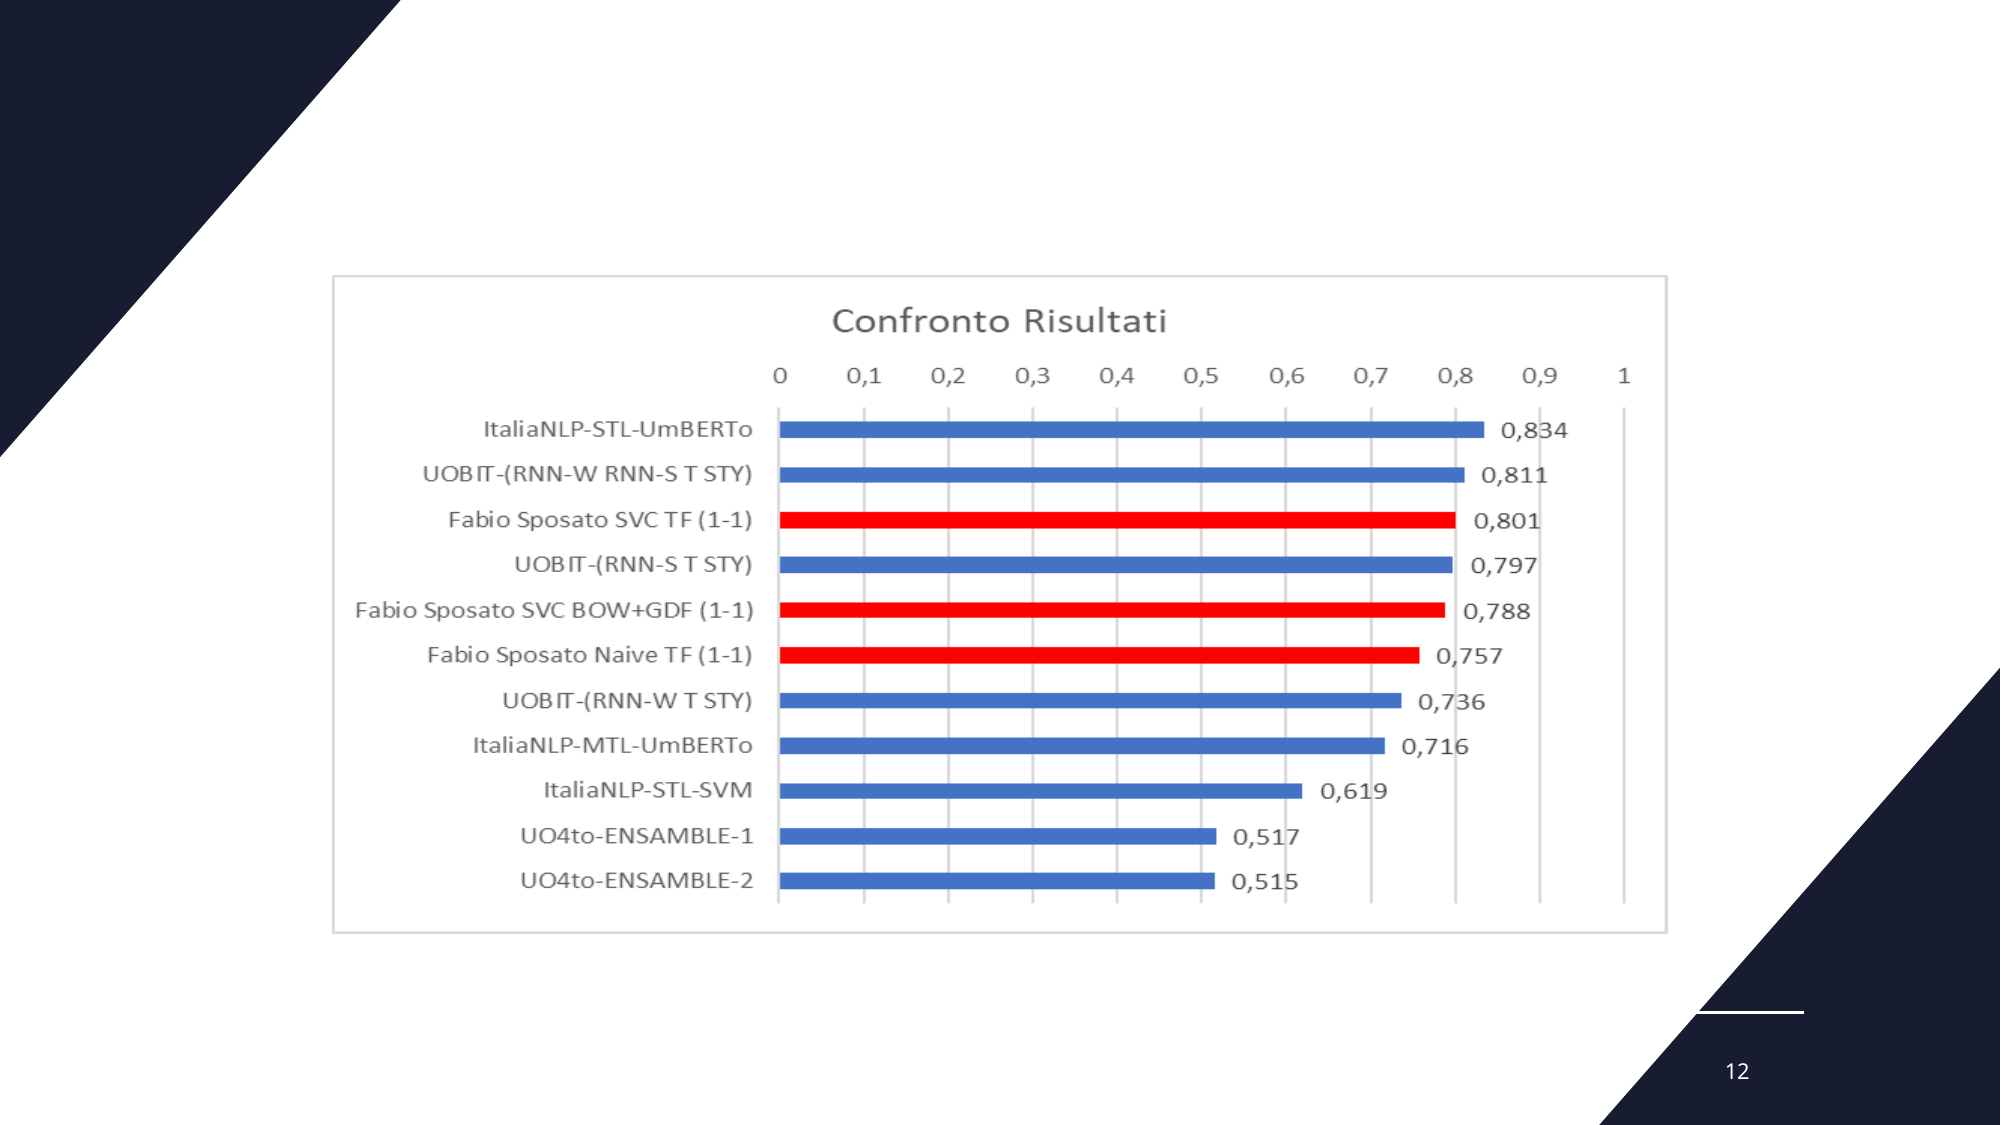

# Confronto con i partecipanti al Task
Anno Accademico 2021-2022